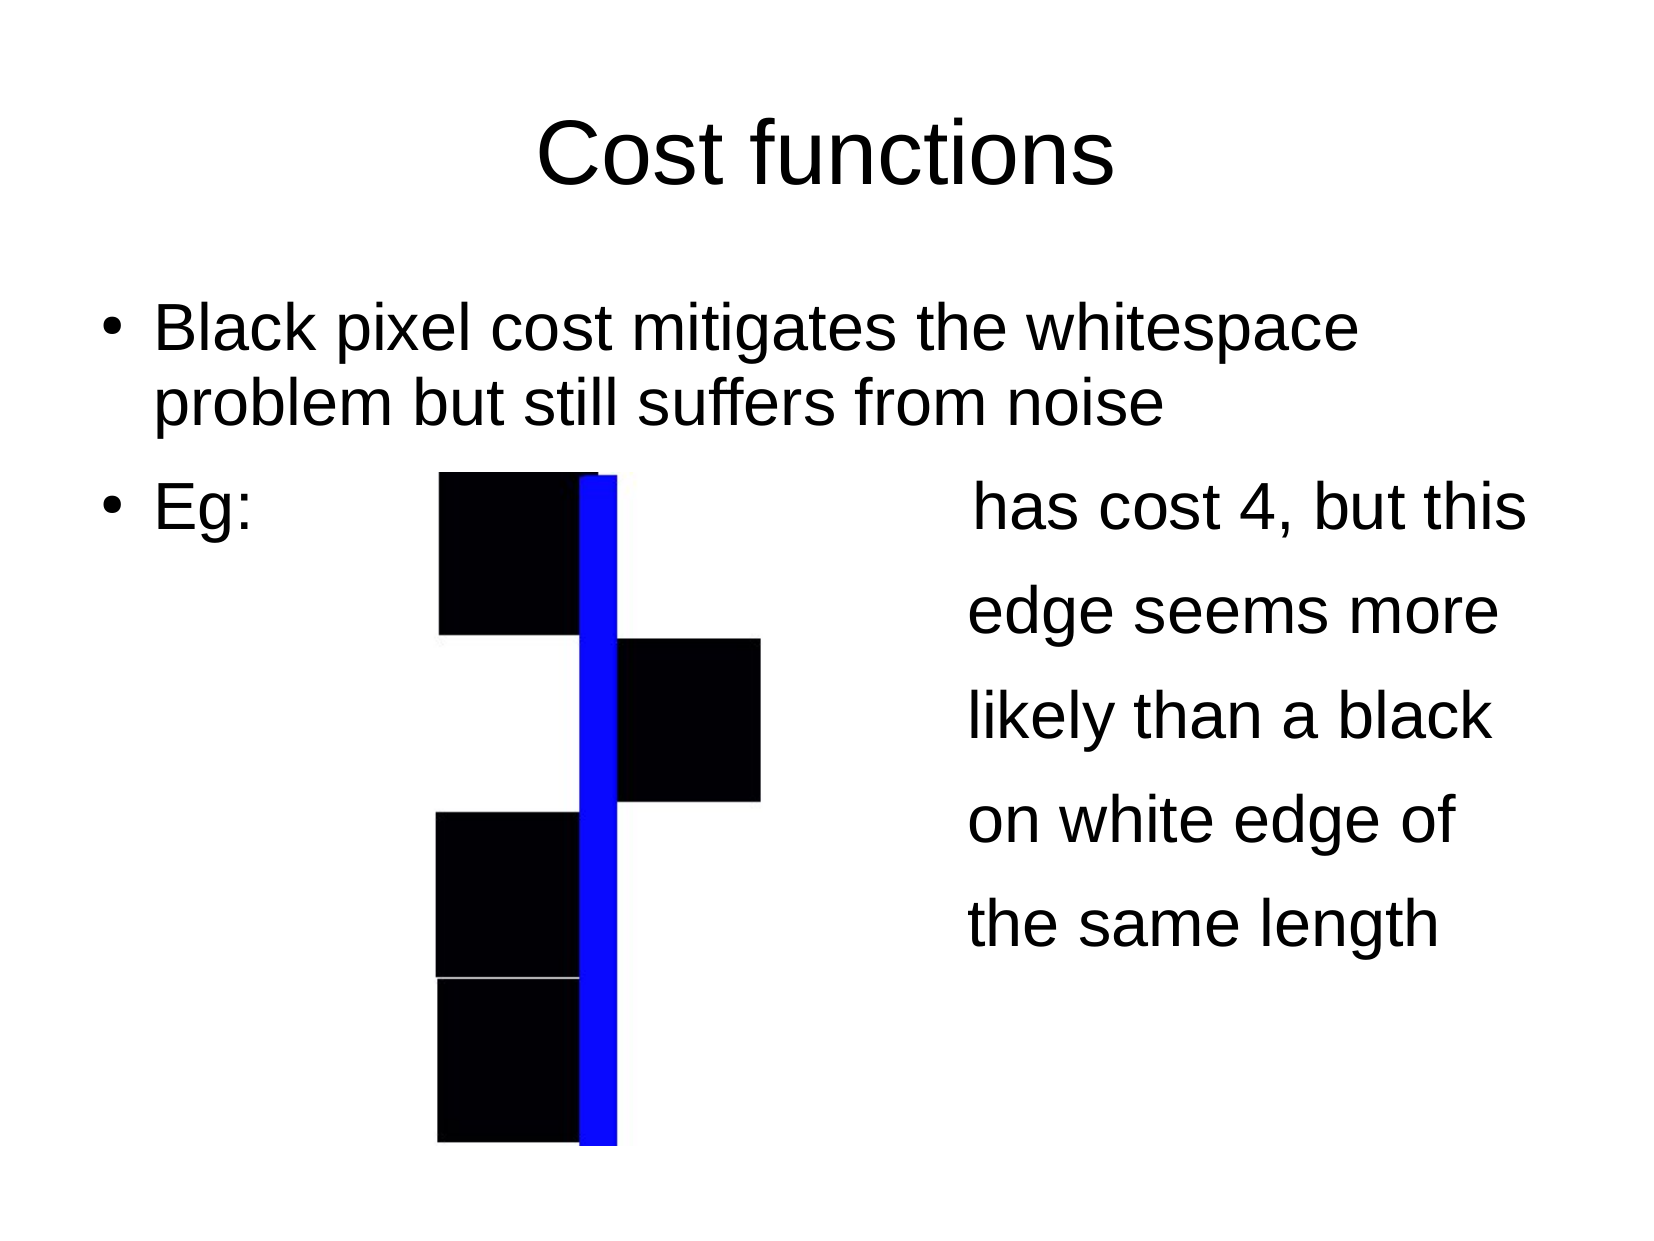

# Cost functions
Black pixel cost mitigates the whitespace problem but still suffers from noise
Eg: has cost 4, but this
 edge seems more
 likely than a black
 on white edge of
 the same length